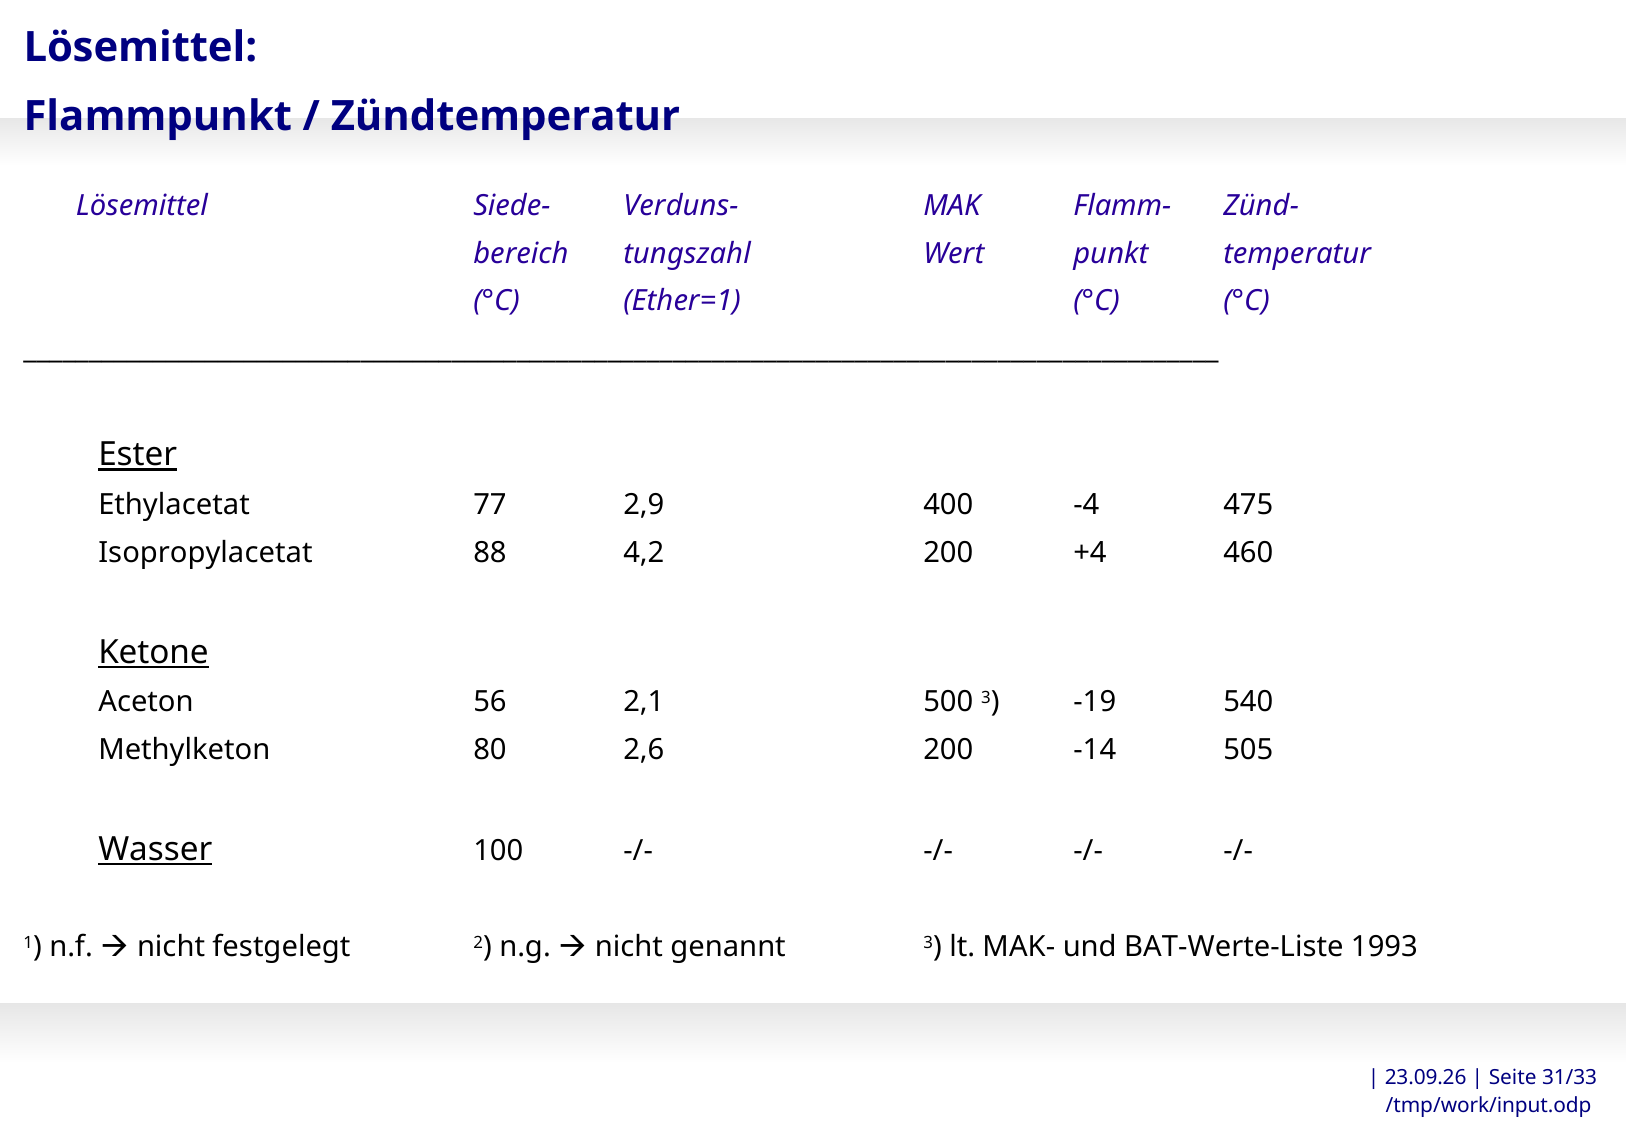

# Lösemittel: Flammpunkt / Zündtemperatur
 Lösemittel		Siede-	Verduns-		MAK	Flamm-	Zünd-
				bereich	tungszahl		Wert	punkt	temperatur
				(°C) 	(Ether=1)			(°C) 	(°C)
____________________________________________________________________________________________
	Ester
	Ethylacetat		77	2,9		400	-4	475
	Isopropylacetat		88	4,2		200	+4	460
	Ketone
	Aceton		56	2,1		500 3)	-19	540
	Methylketon		80	2,6		200	-14	505
	Wasser		100	-/-		-/-	-/-	-/-
1) n.f.  nicht festgelegt	2) n.g.  nicht genannt	3) lt. MAK- und BAT-Werte-Liste 1993